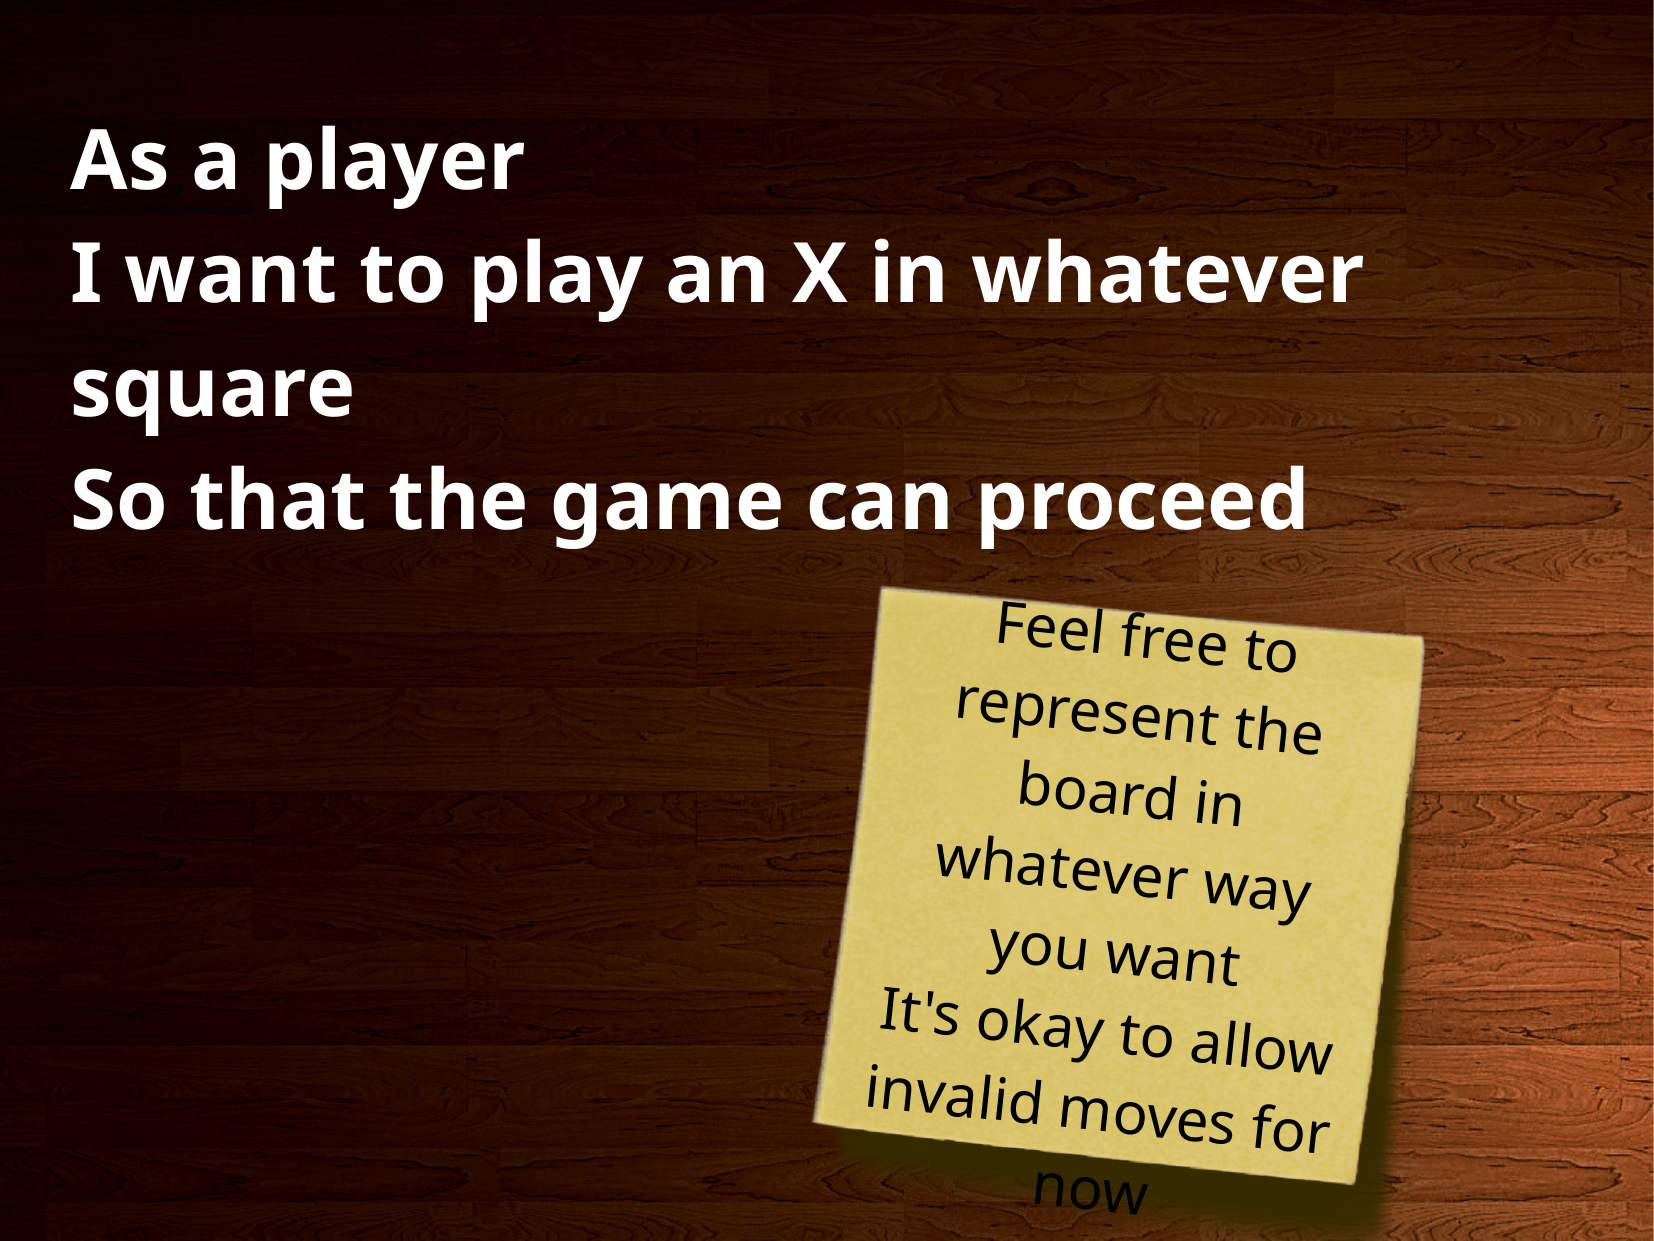

# As a player I want to play an X in whatever square So that the game can proceed
Feel free to represent the board in whatever way you want
It's okay to allow invalid moves for now